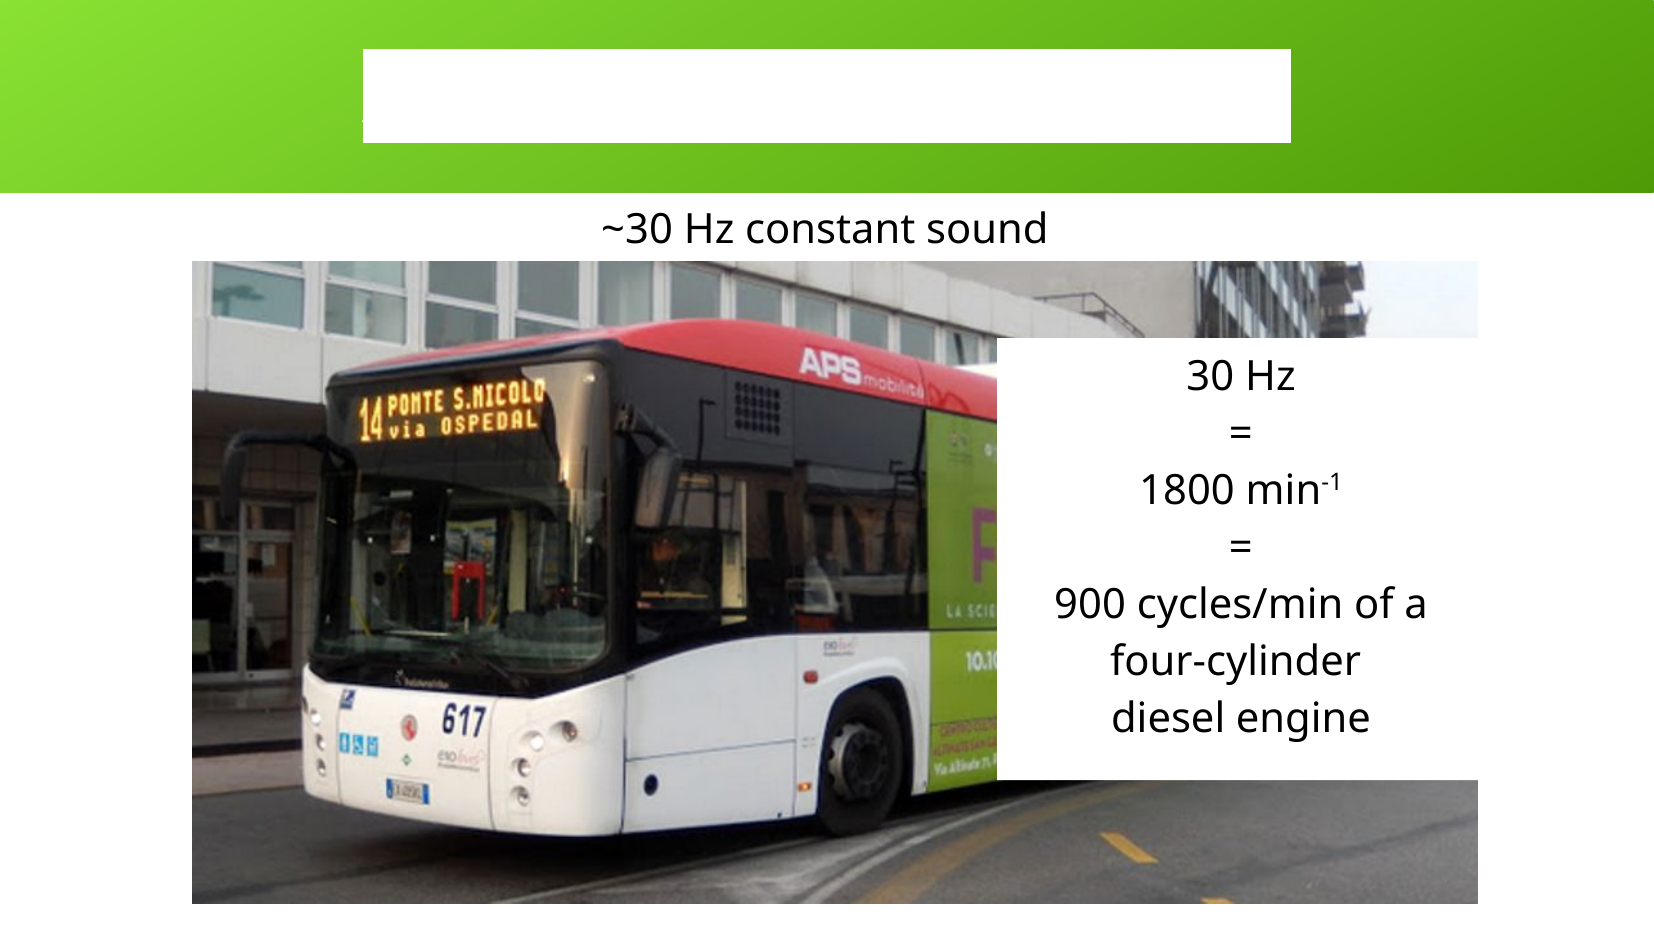

# A more plausible explanation
~30 Hz constant sound
30 Hz
=
1800 min-1
=
900 cycles/min of a four-cylinder
diesel engine